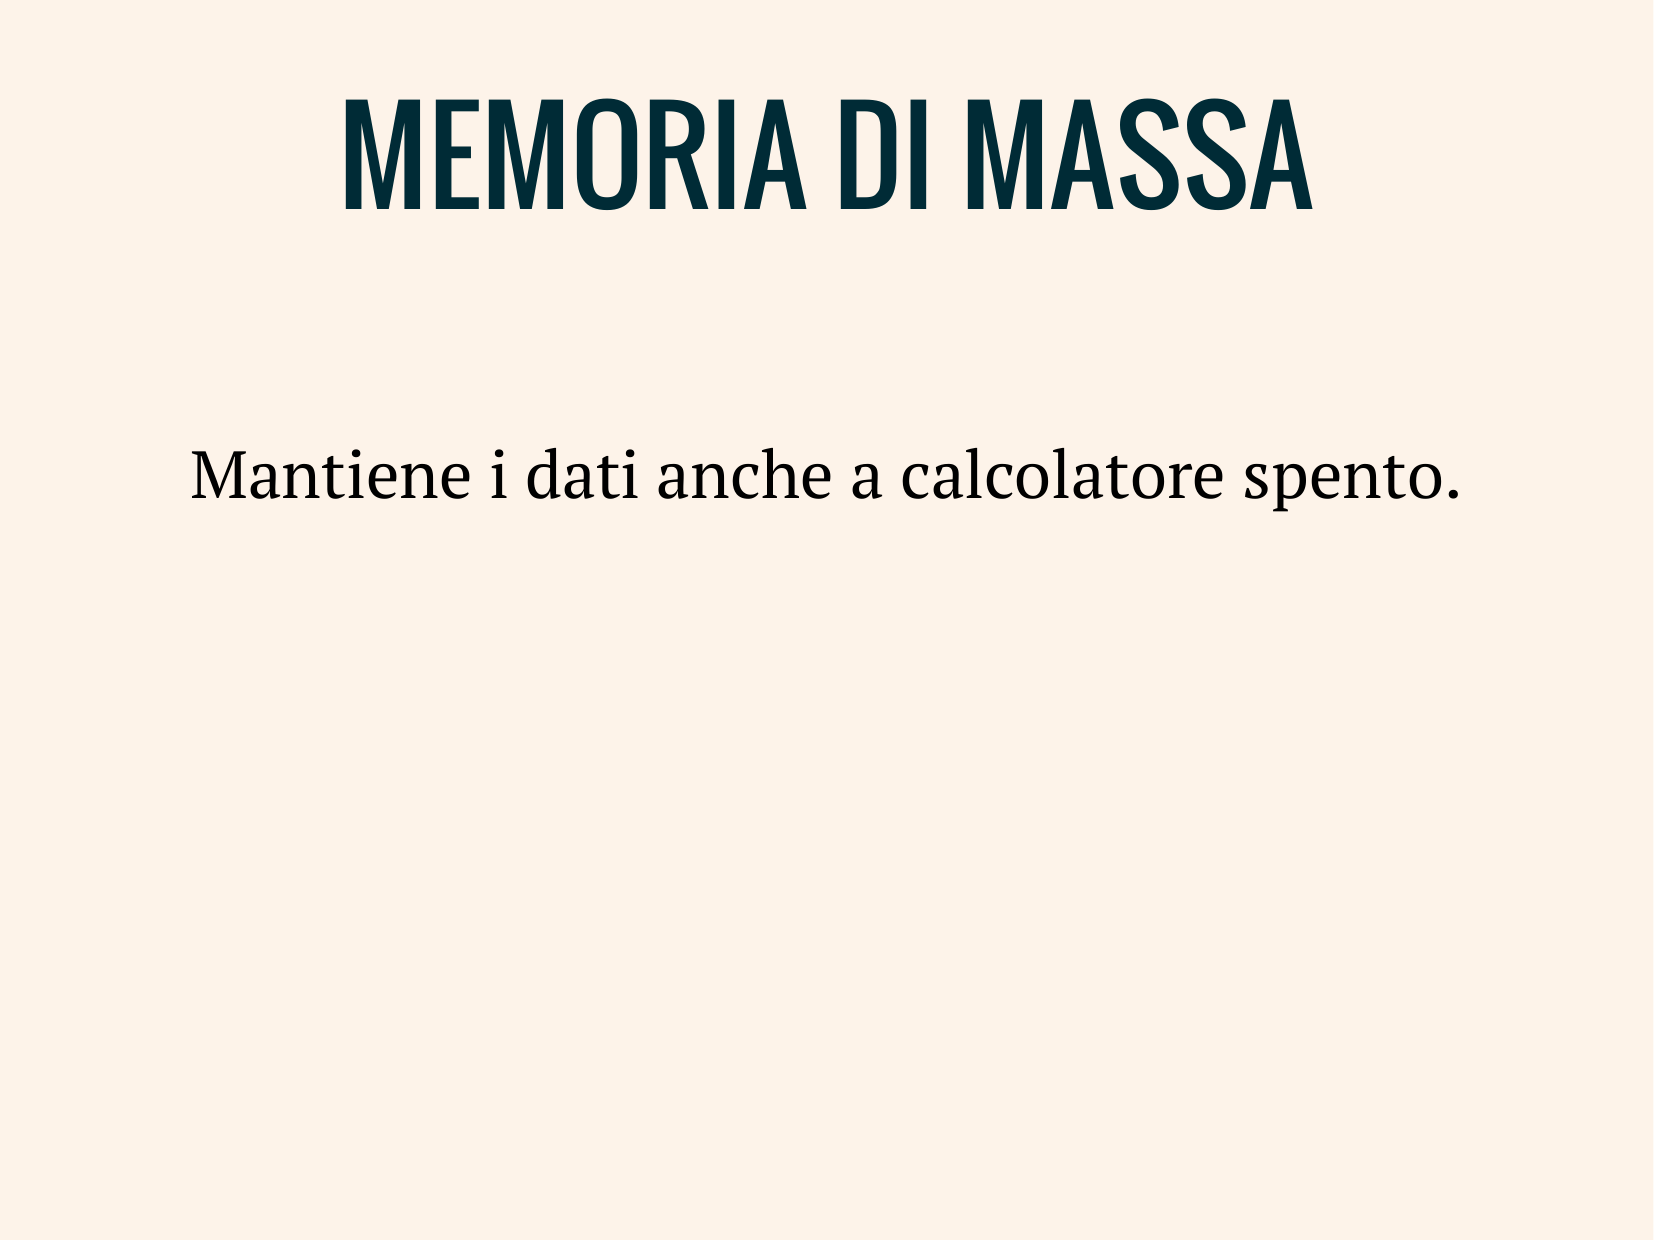

# Memoria di massa
Mantiene i dati anche a calcolatore spento.